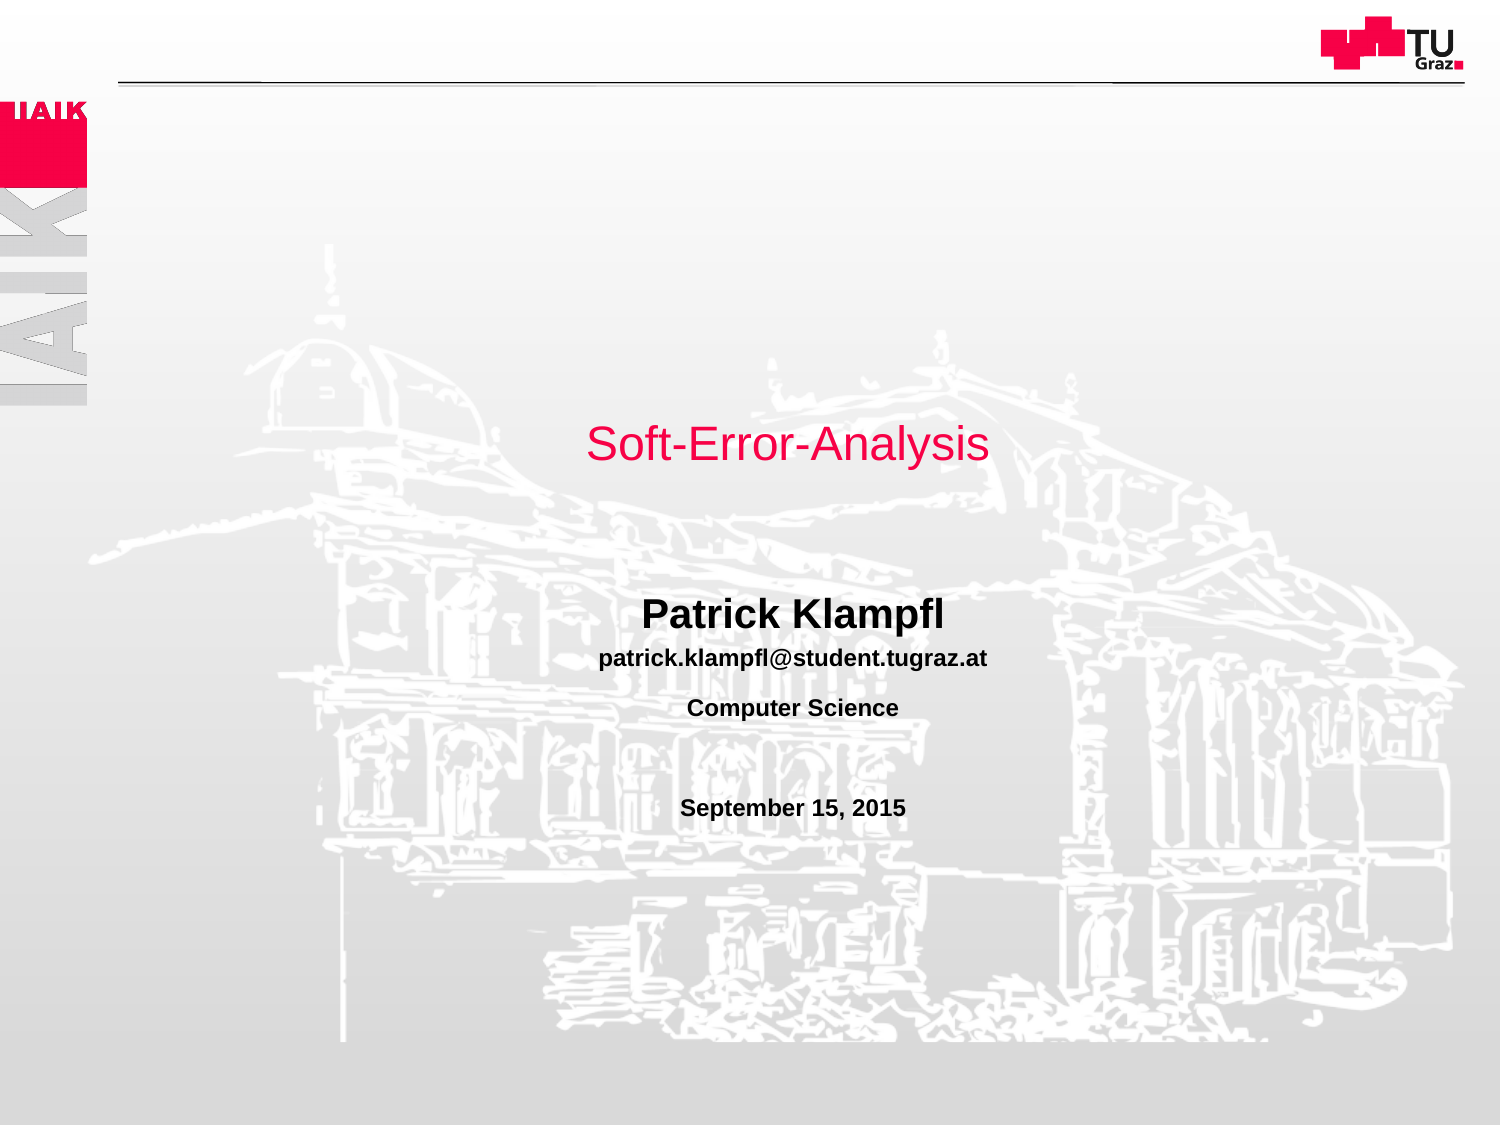

# Soft-Error-Analysis
Patrick Klampfl
patrick.klampfl@student.tugraz.at
Computer Science
September 15, 2015